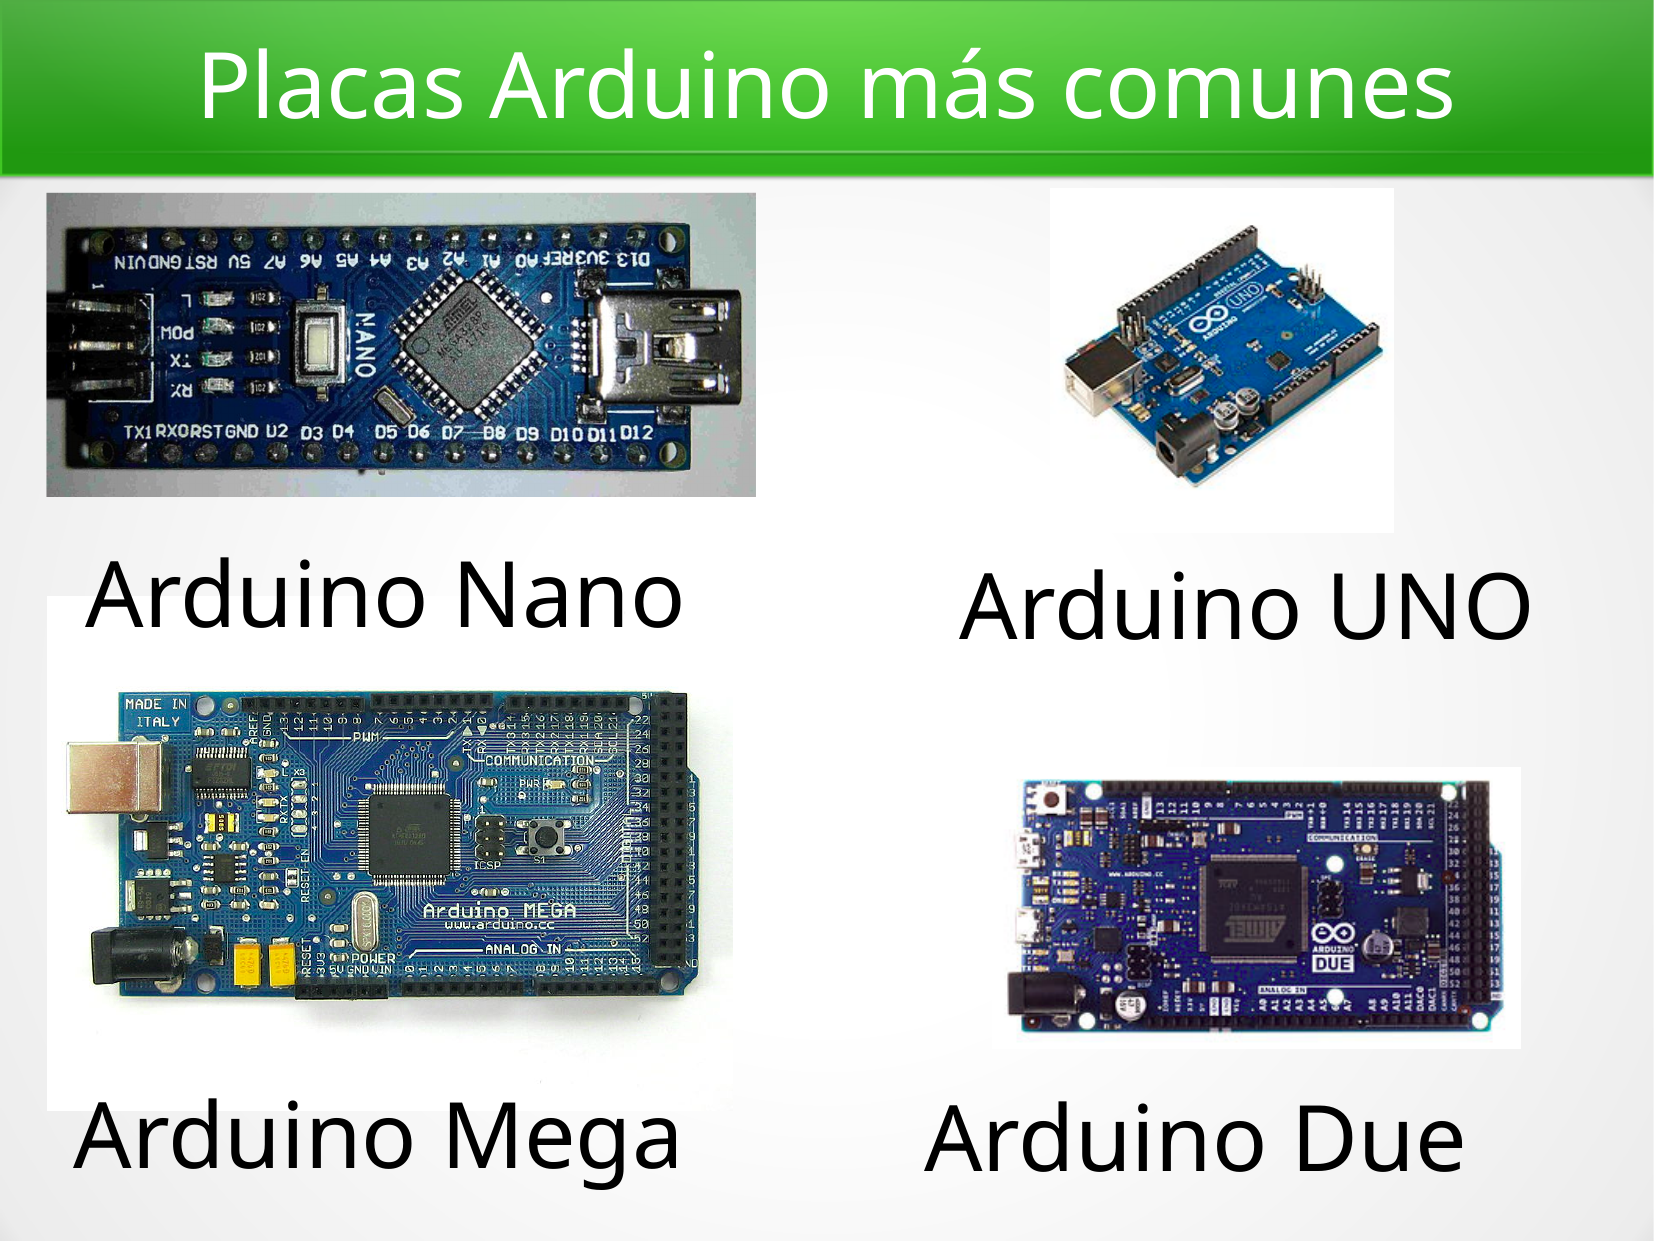

# Placas Arduino más comunes
Arduino Nano
Arduino UNO
Arduino Mega
Arduino Due